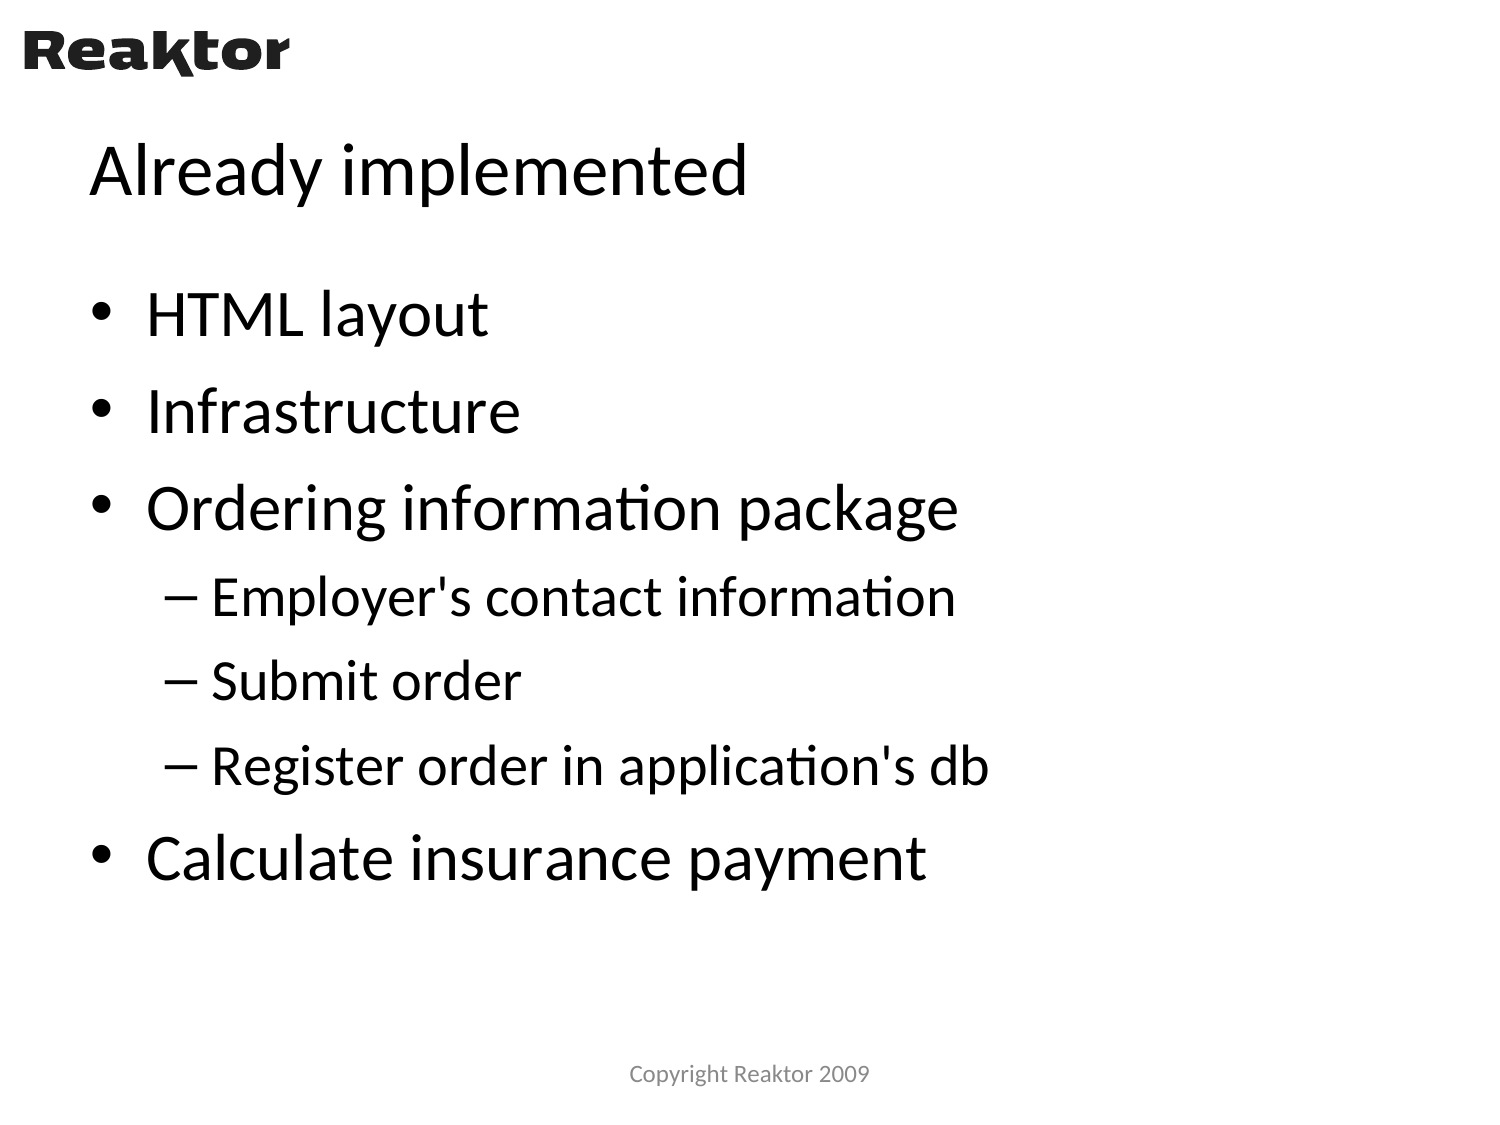

#
Already implemented
HTML layout
Infrastructure
Ordering information package
Employer's contact information
Submit order
Register order in application's db
Calculate insurance payment
Copyright Reaktor 2009